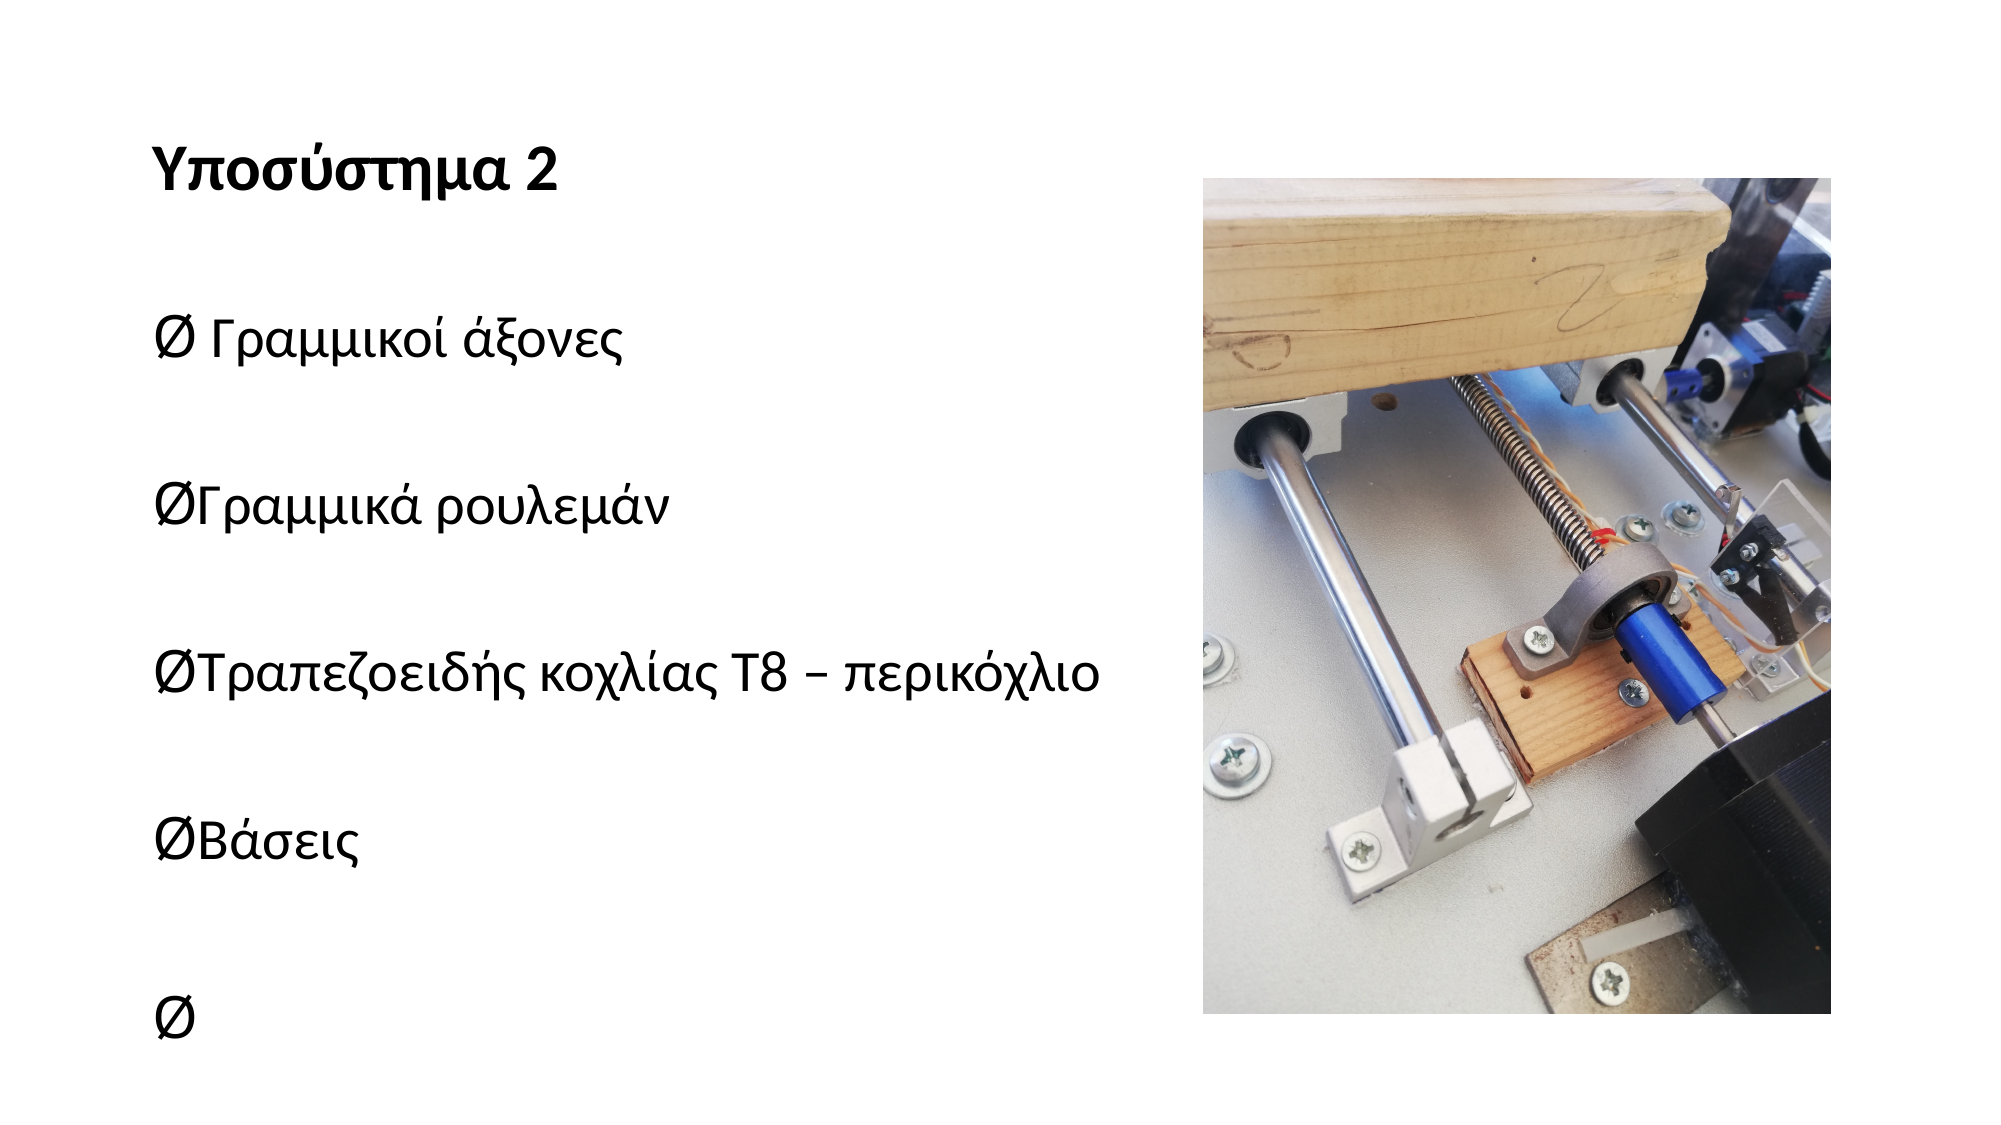

# Υποσύστημα 2
 Γραμμικοί άξονες
Γραμμικά ρουλεμάν
Τραπεζοειδής κοχλίας Τ8 – περικόχλιο
Βάσεις